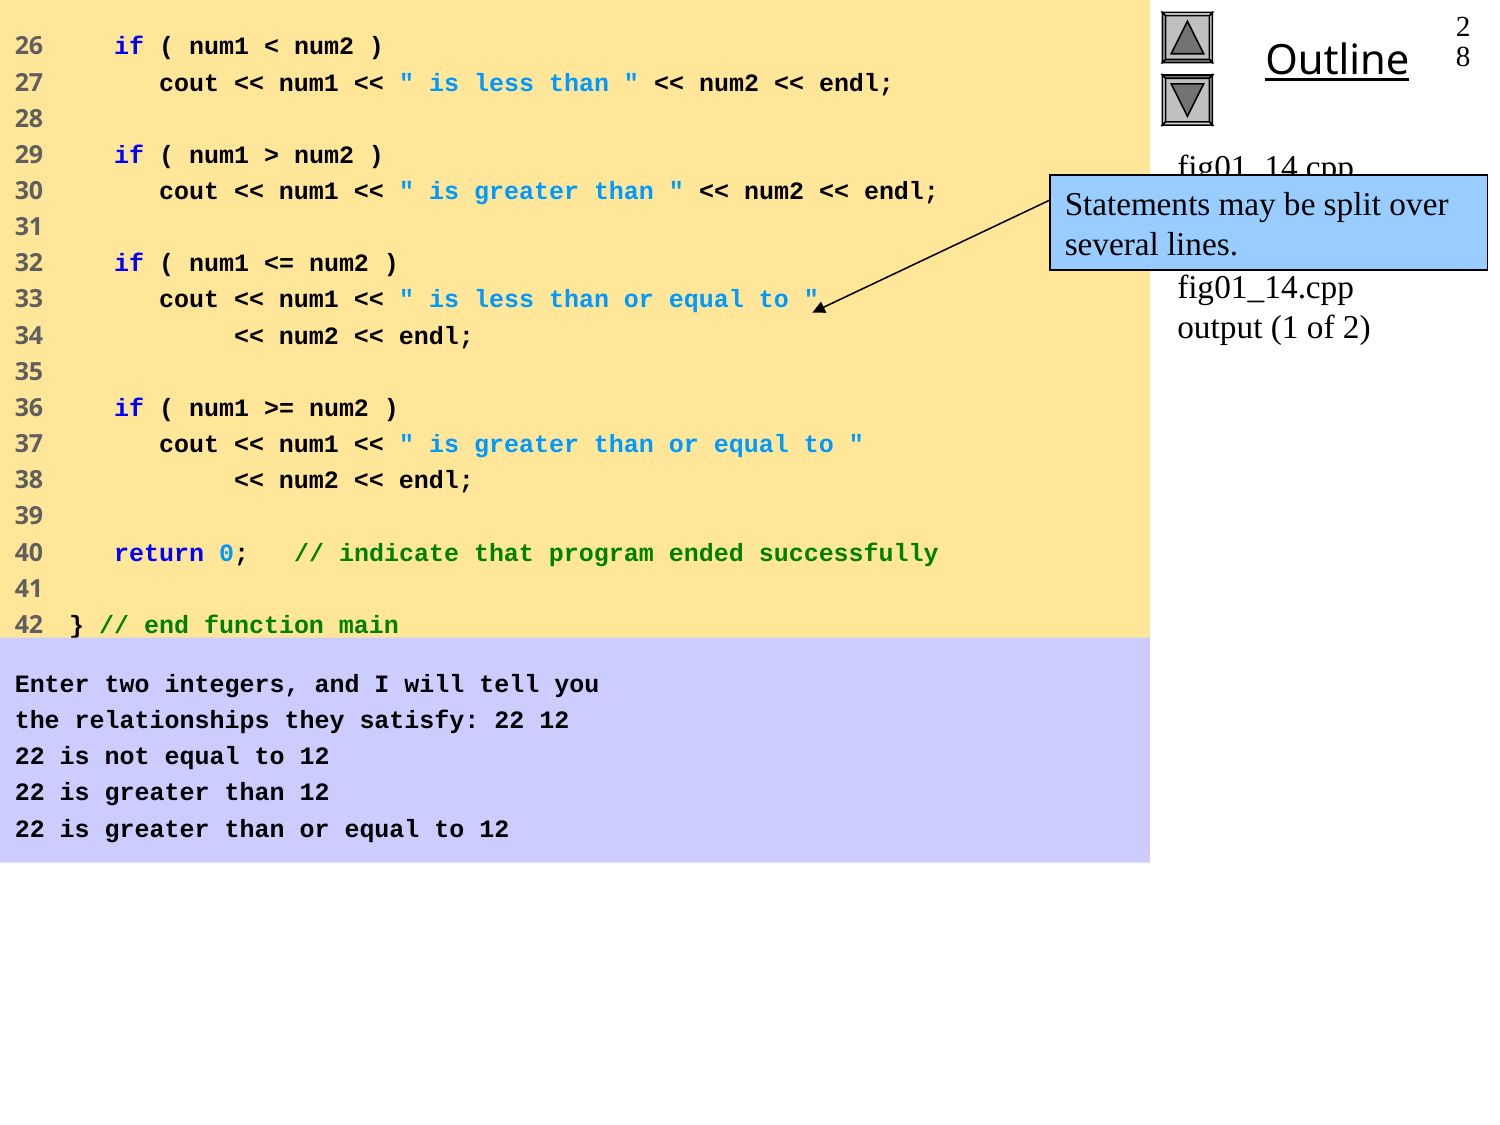

26 if ( num1 < num2 )
27 cout << num1 << " is less than " << num2 << endl;
28
29 if ( num1 > num2 )
30 cout << num1 << " is greater than " << num2 << endl;
31
32 if ( num1 <= num2 )
33 cout << num1 << " is less than or equal to "
34 << num2 << endl;
35
36 if ( num1 >= num2 )
37 cout << num1 << " is greater than or equal to "
38 << num2 << endl;
39
40 return 0; // indicate that program ended successfully
41
42 } // end function main
28
# fig01_14.cpp (2 of 2) fig01_14.cpp output (1 of 2)
Statements may be split over several lines.
Enter two integers, and I will tell you
the relationships they satisfy: 22 12
22 is not equal to 12
22 is greater than 12
22 is greater than or equal to 12